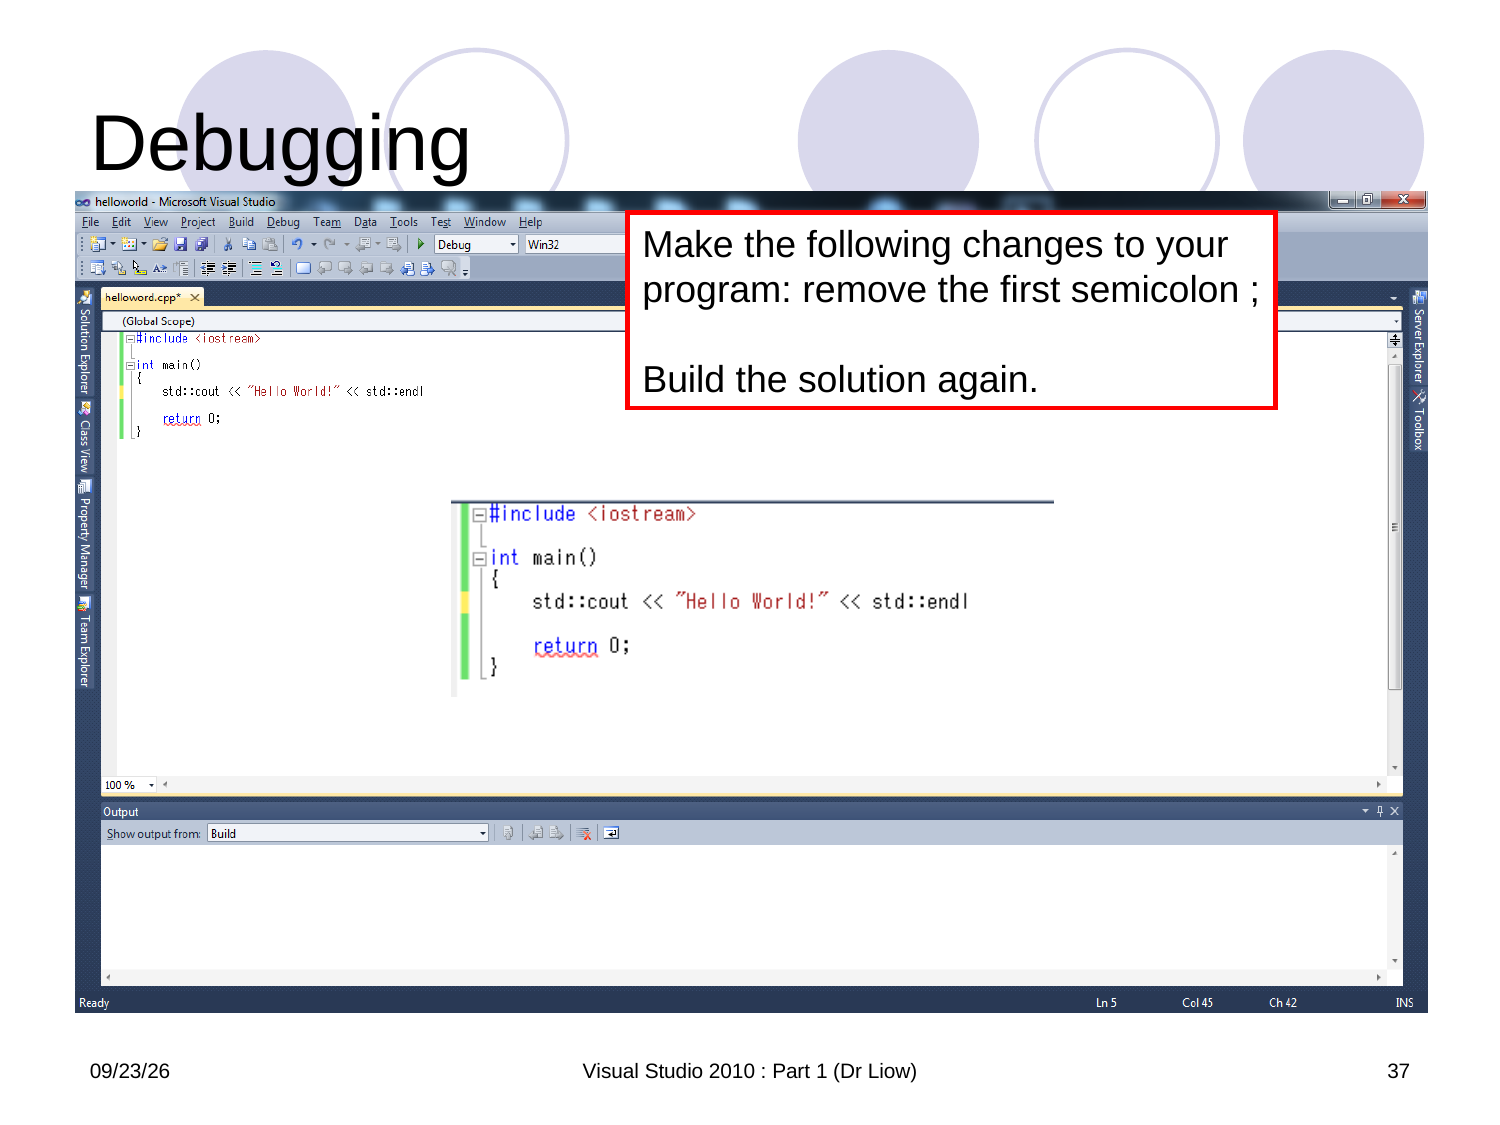

# Debugging
Make the following changes to your
program: remove the first semicolon ;
Build the solution again.
Visual Studio 2010 : Part 1 (Dr Liow)